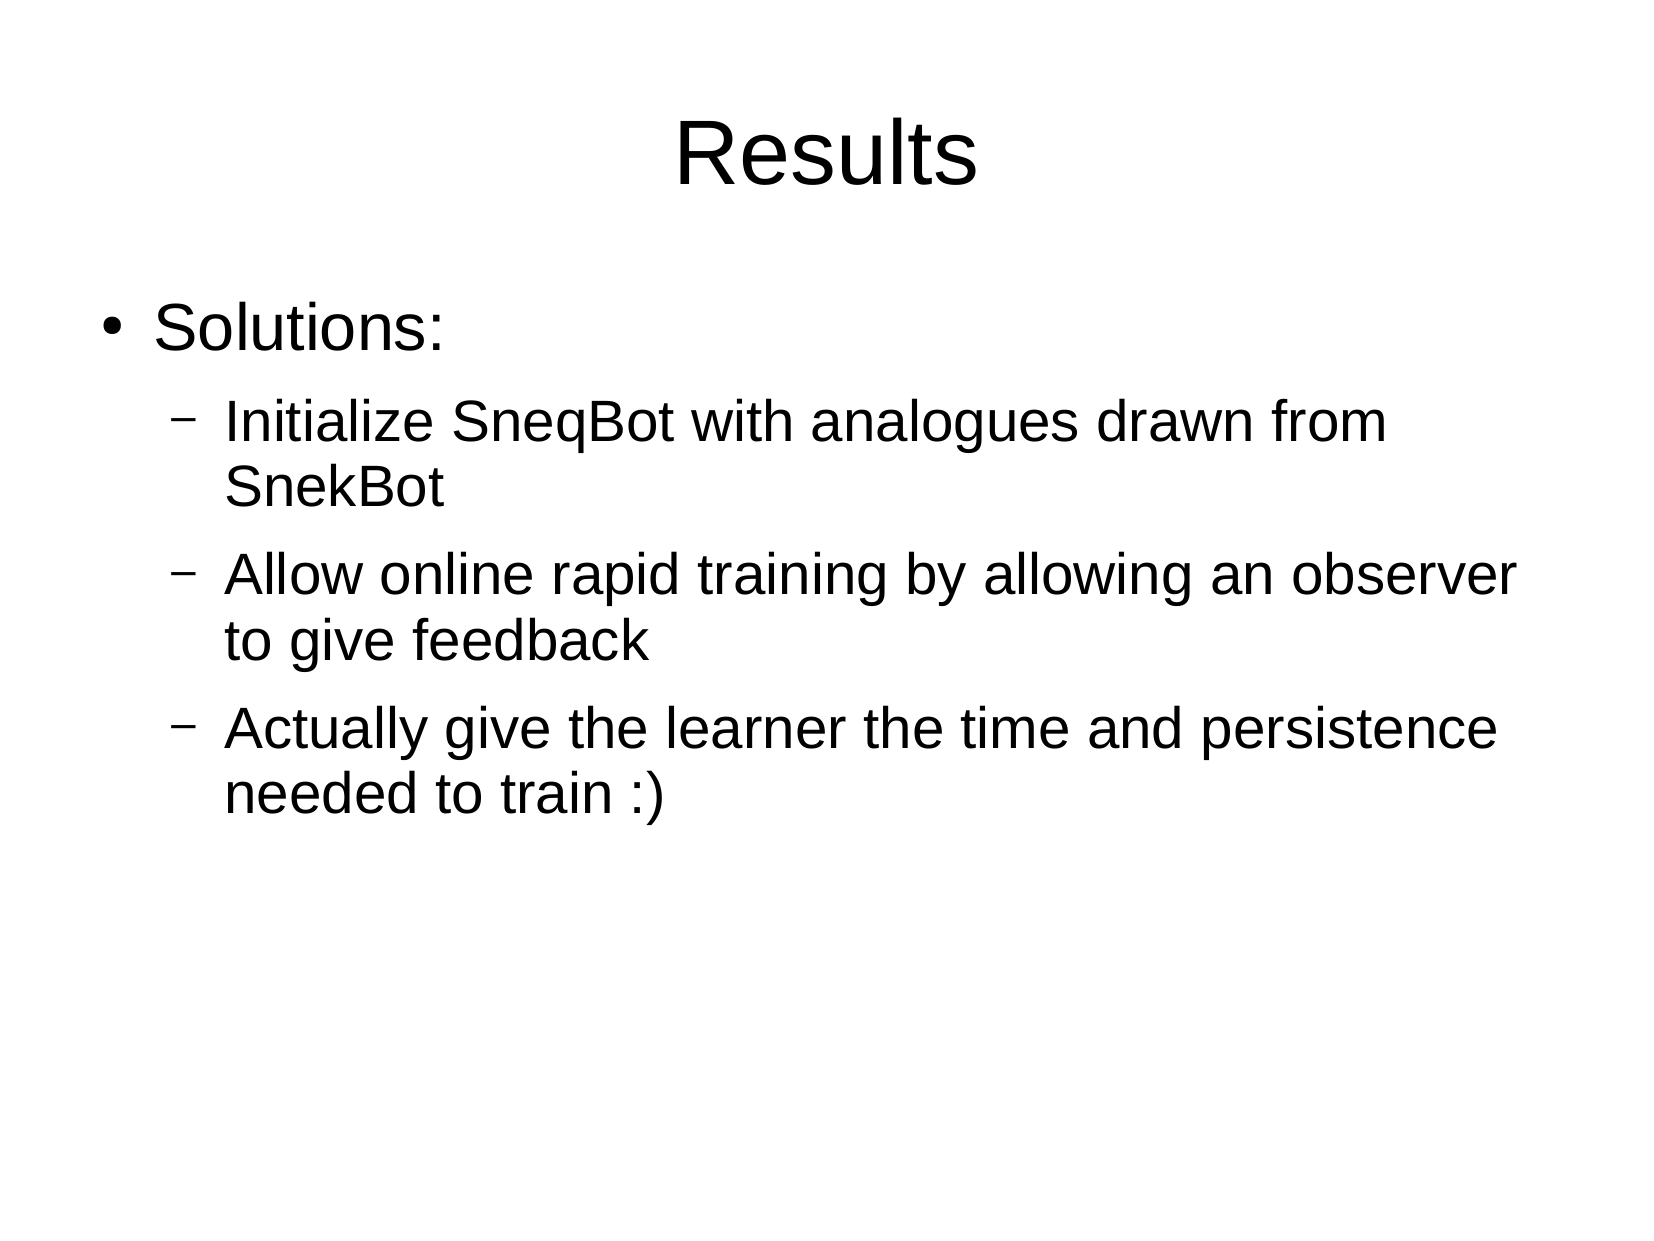

# Results
Solutions:
Initialize SneqBot with analogues drawn from SnekBot
Allow online rapid training by allowing an observer to give feedback
Actually give the learner the time and persistence needed to train :)